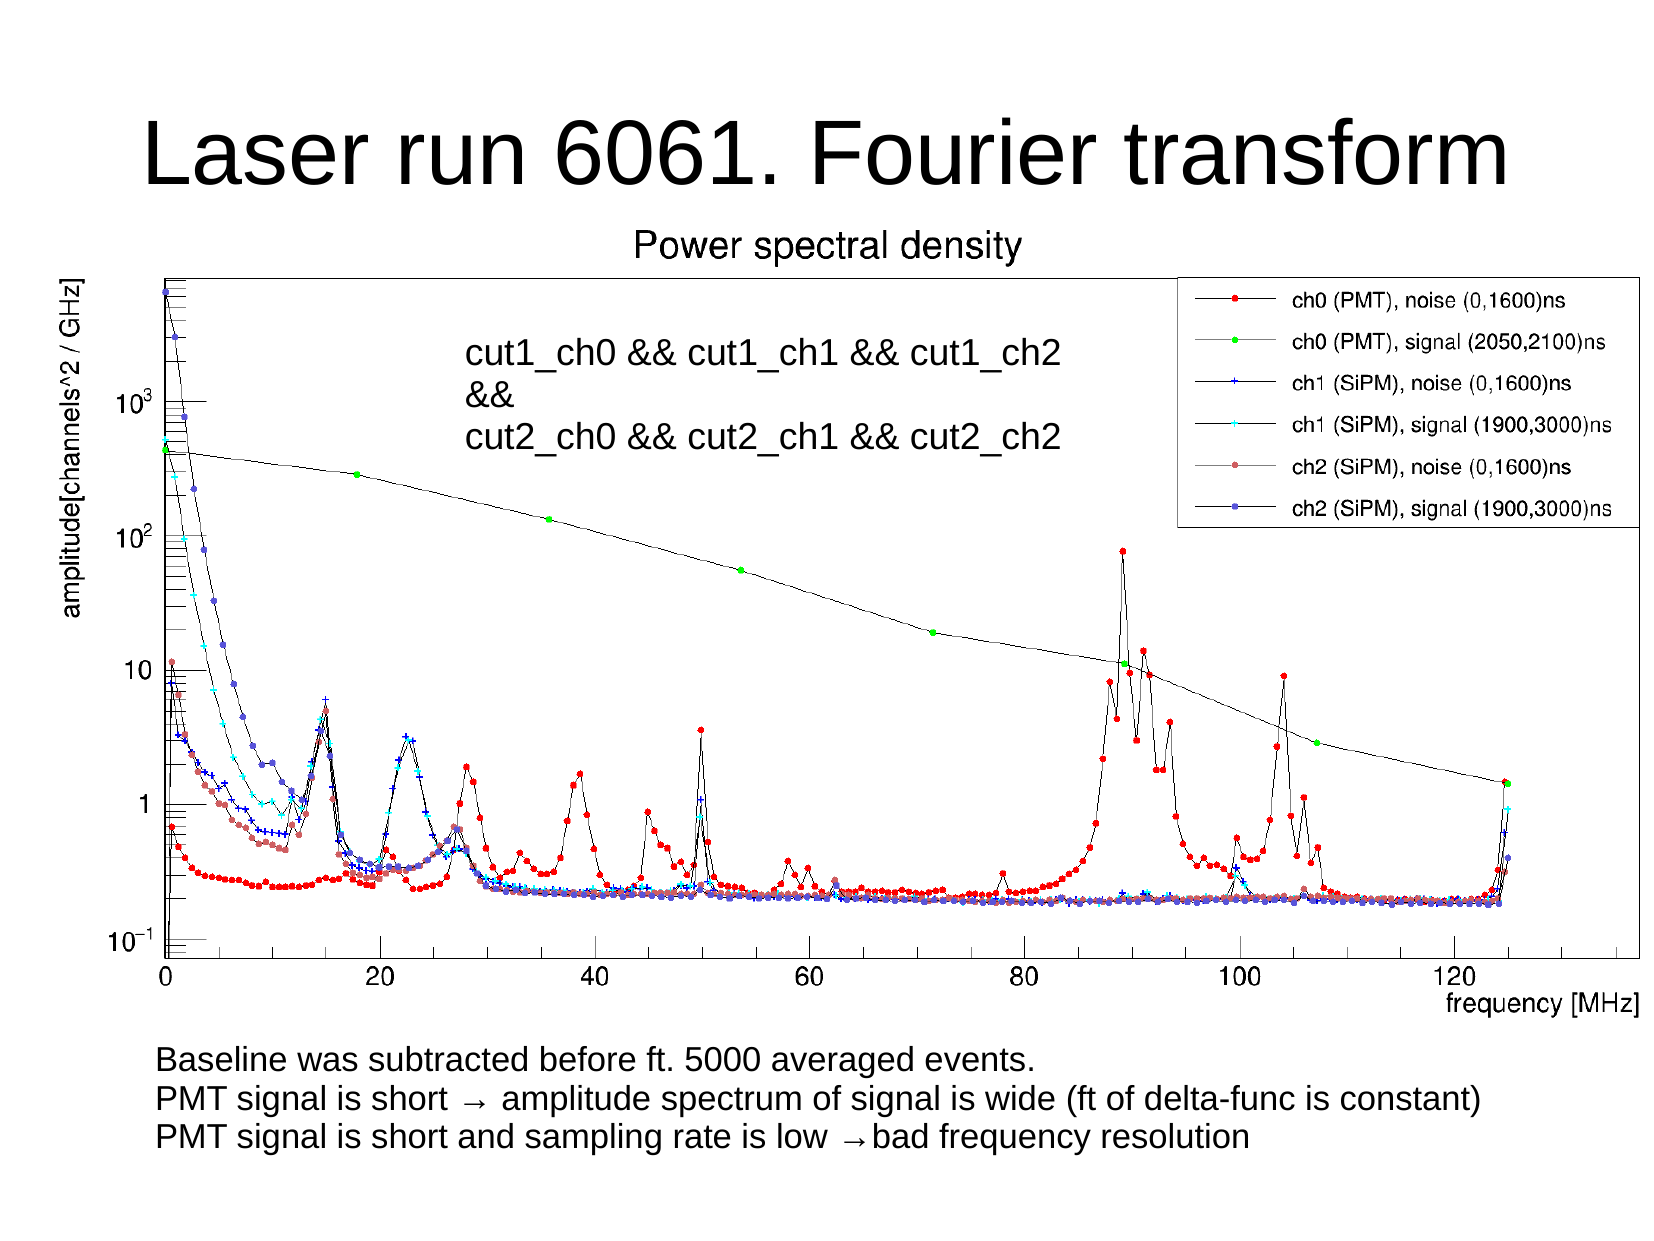

# Laser run 6061. Fourier transform
cut1_ch0 && cut1_ch1 && cut1_ch2 &&
cut2_ch0 && cut2_ch1 && cut2_ch2
Baseline was subtracted before ft. 5000 averaged events.
PMT signal is short → amplitude spectrum of signal is wide (ft of delta-func is constant)
PMT signal is short and sampling rate is low →bad frequency resolution